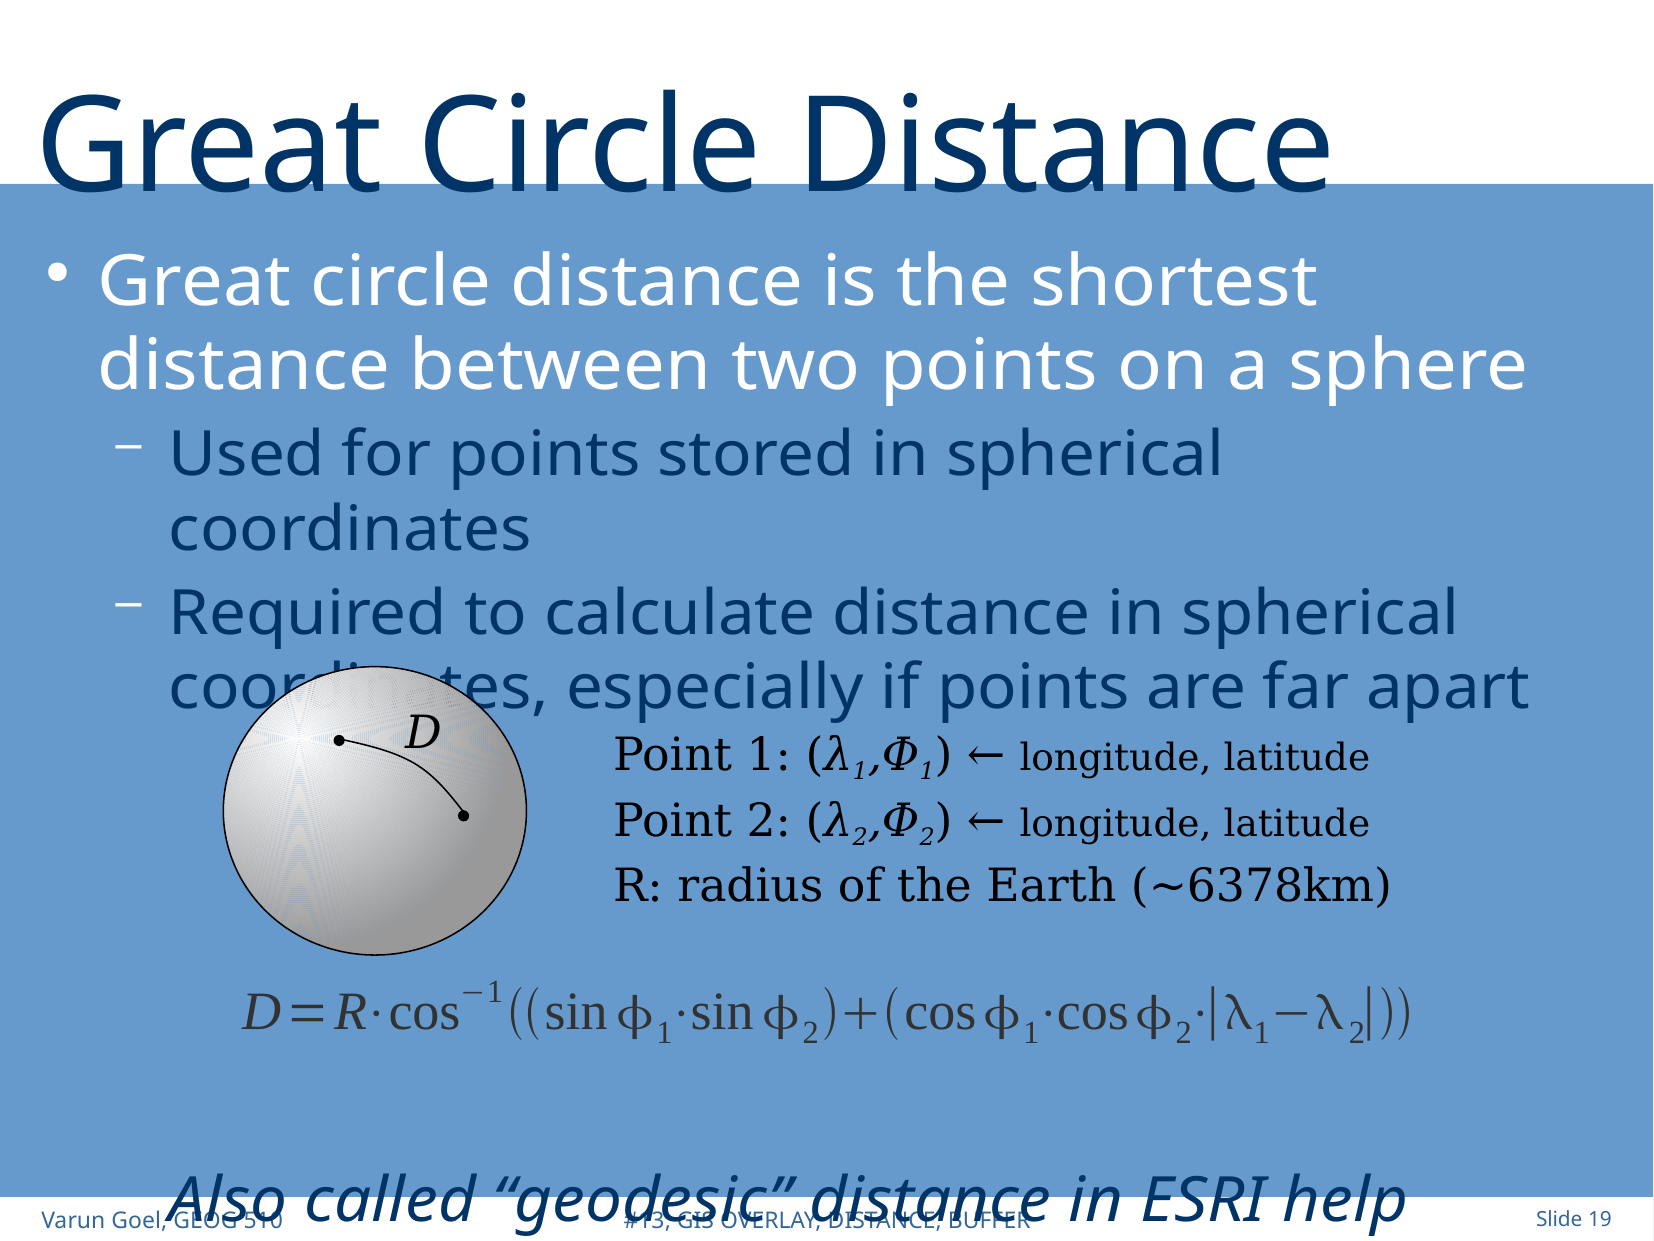

# Great Circle Distance
Great circle distance is the shortest distance between two points on a sphere
Used for points stored in spherical coordinates
Required to calculate distance in spherical coordinates, especially if points are far apart
Also called “geodesic” distance in ESRI help
D
Point 1: (λ1,Φ1) ← longitude, latitude
Point 2: (λ2,Φ2) ← longitude, latitude
R: radius of the Earth (~6378km)
#13, GIS OVERLAY, DISTANCE, BUFFER
19